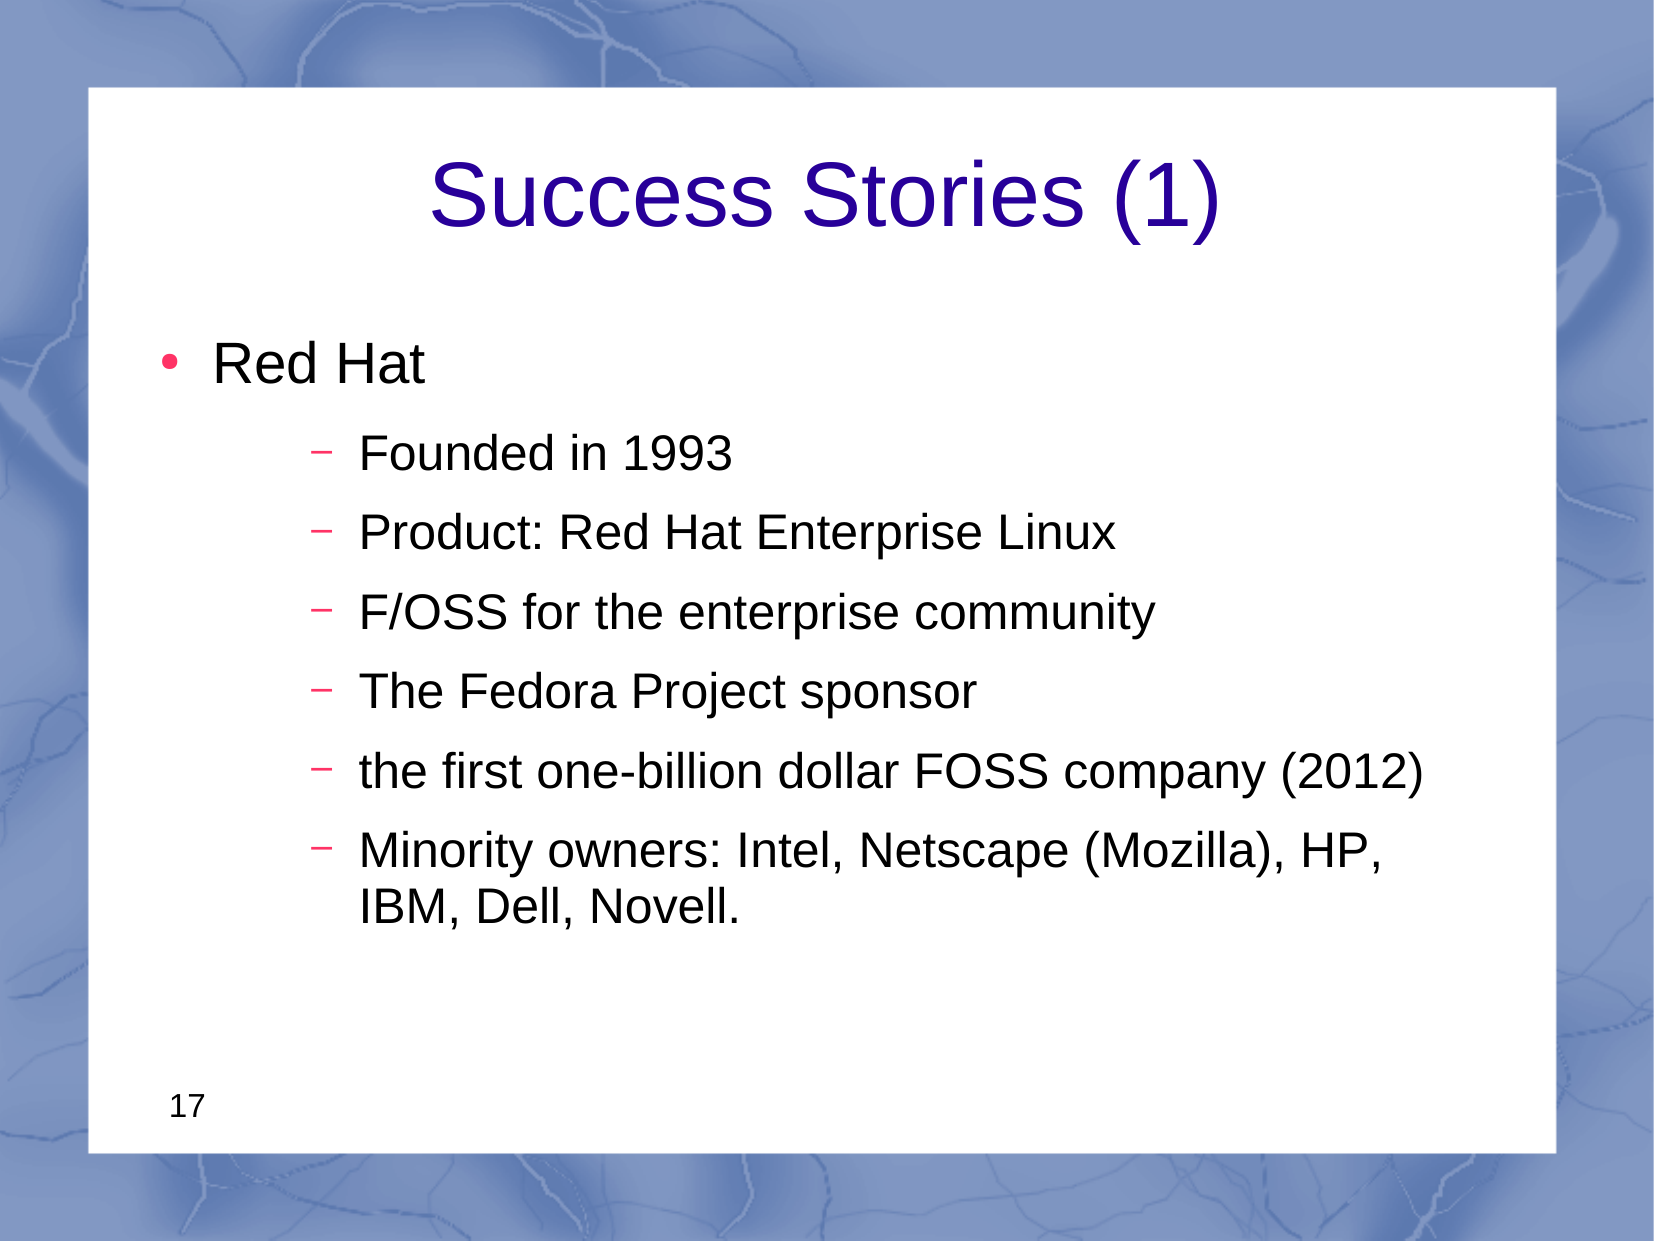

# Success Stories (1)
Red Hat
Founded in 1993
Product: Red Hat Enterprise Linux
F/OSS for the enterprise community
The Fedora Project sponsor
the first one-billion dollar FOSS company (2012)
Minority owners: Intel, Netscape (Mozilla), HP, IBM, Dell, Novell.
17